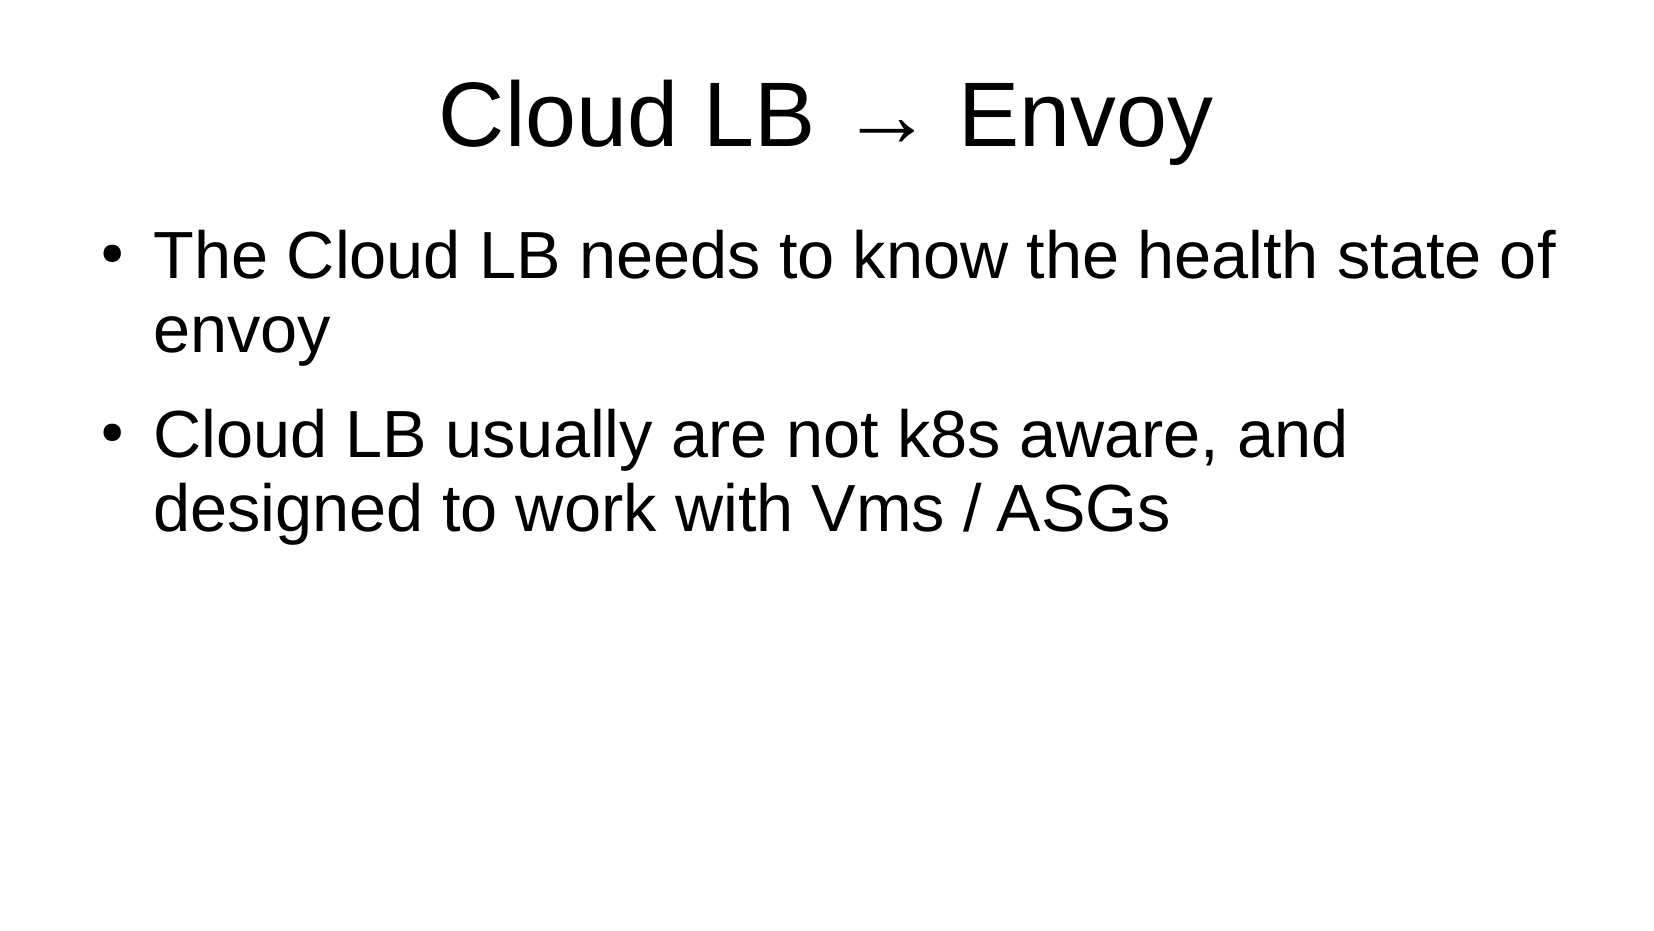

# Cloud LB → Envoy
The Cloud LB needs to know the health state of envoy
Cloud LB usually are not k8s aware, and designed to work with Vms / ASGs